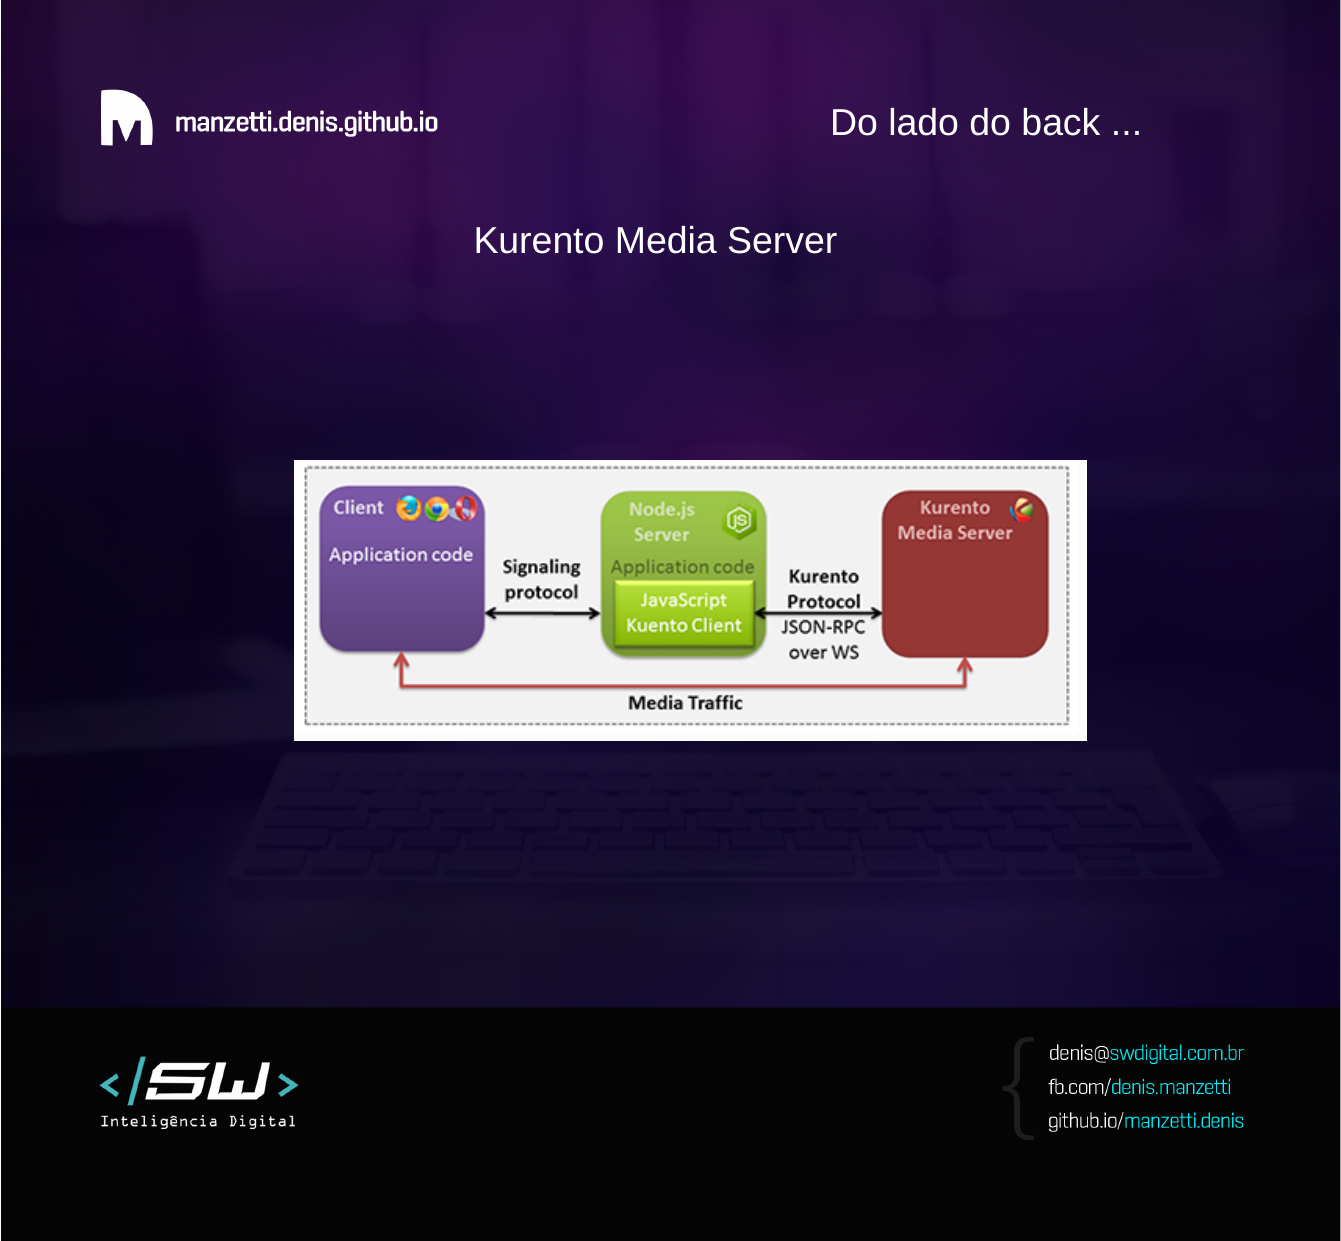

Do lado do back ...
Kurento Media Server